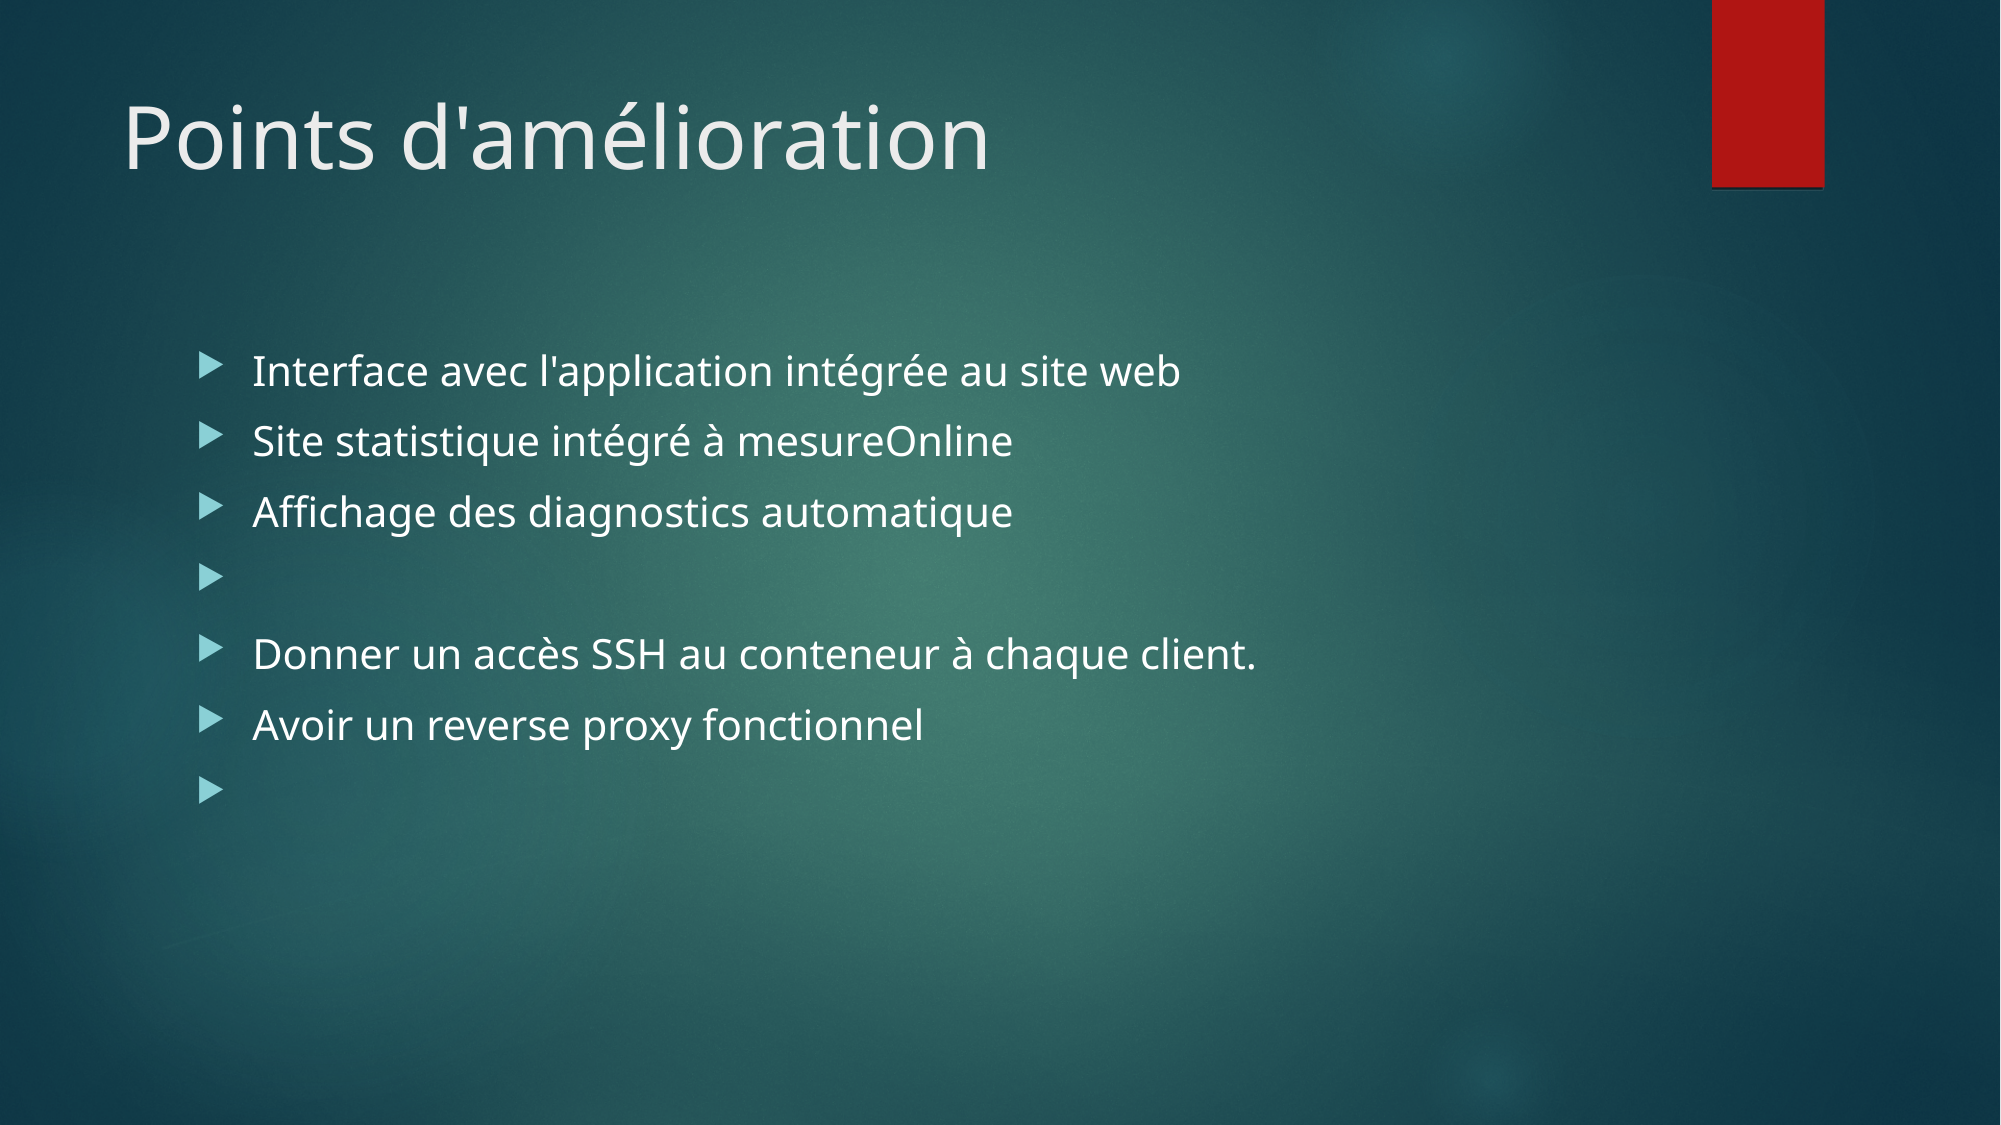

# Points d'amélioration
Interface avec l'application intégrée au site web
Site statistique intégré à mesureOnline
Affichage des diagnostics automatique
Donner un accès SSH au conteneur à chaque client.
Avoir un reverse proxy fonctionnel